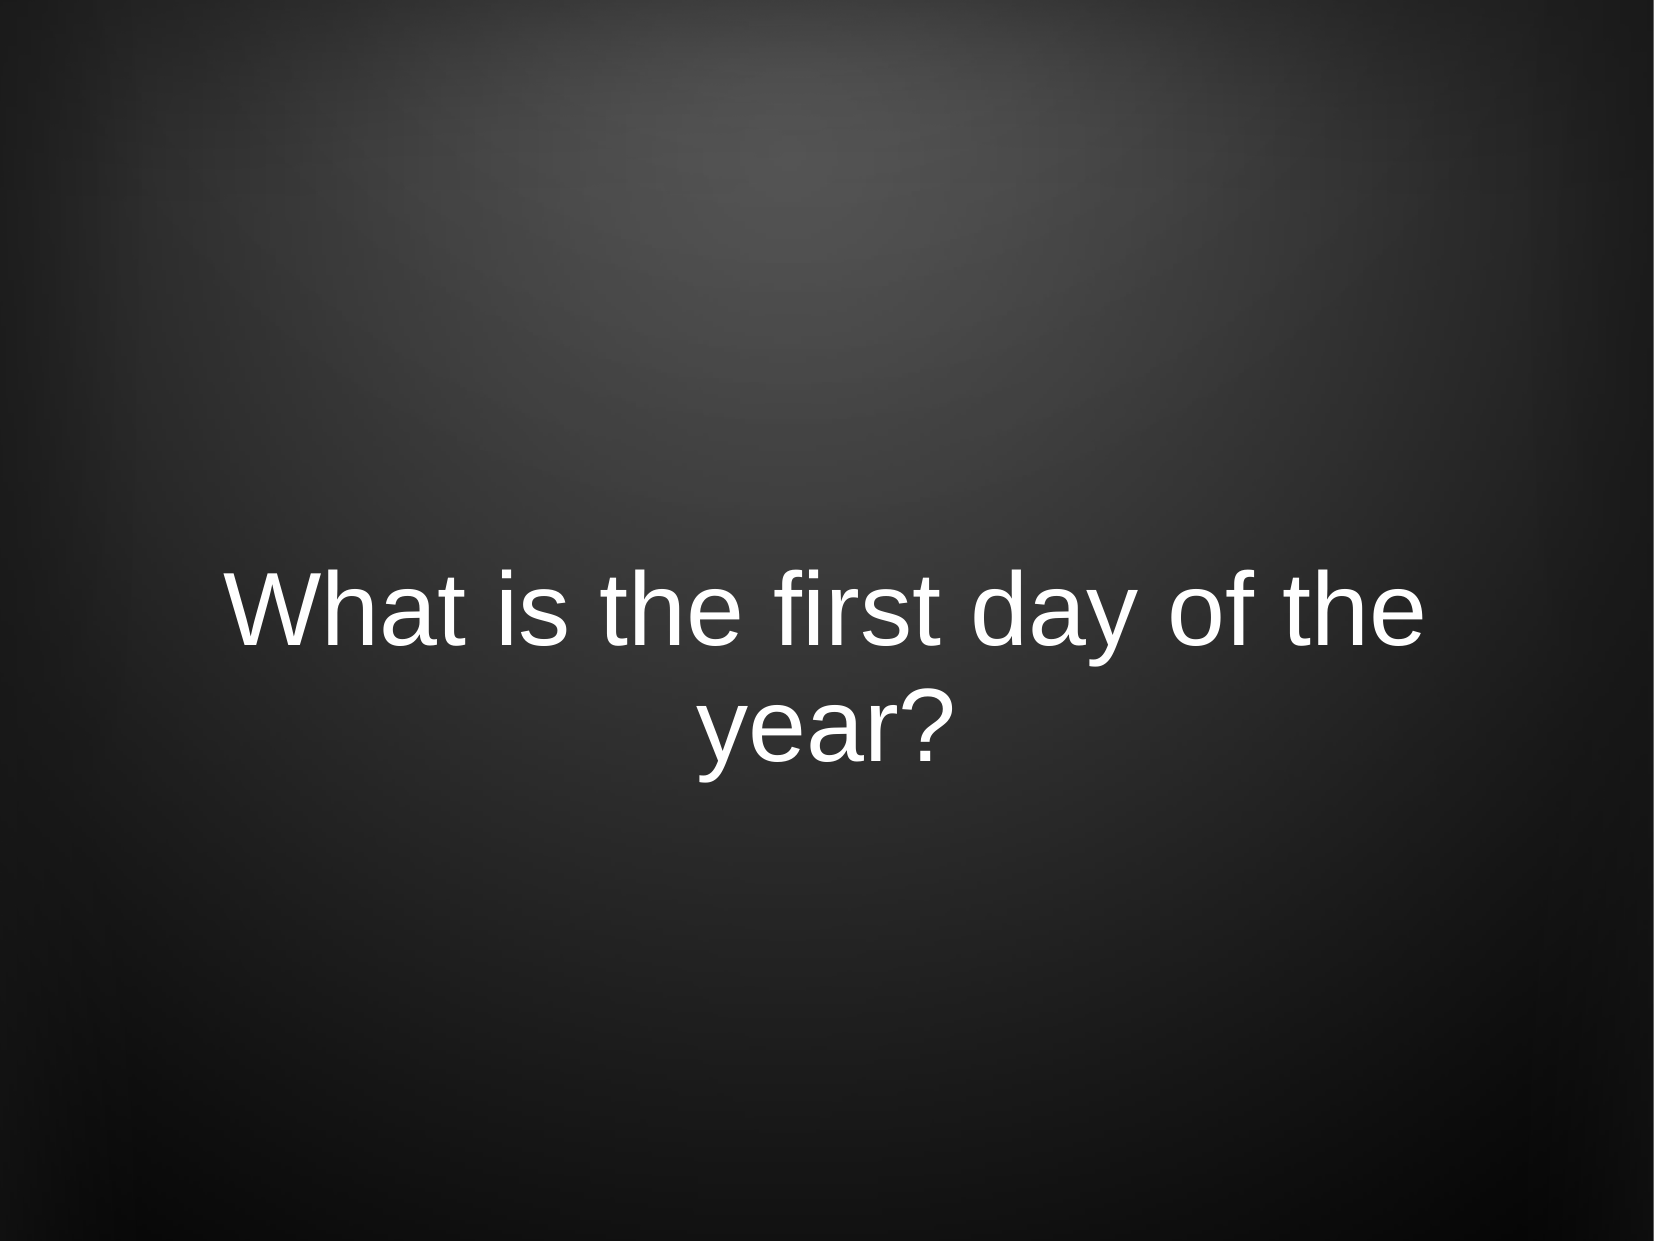

What is the first day of the year?